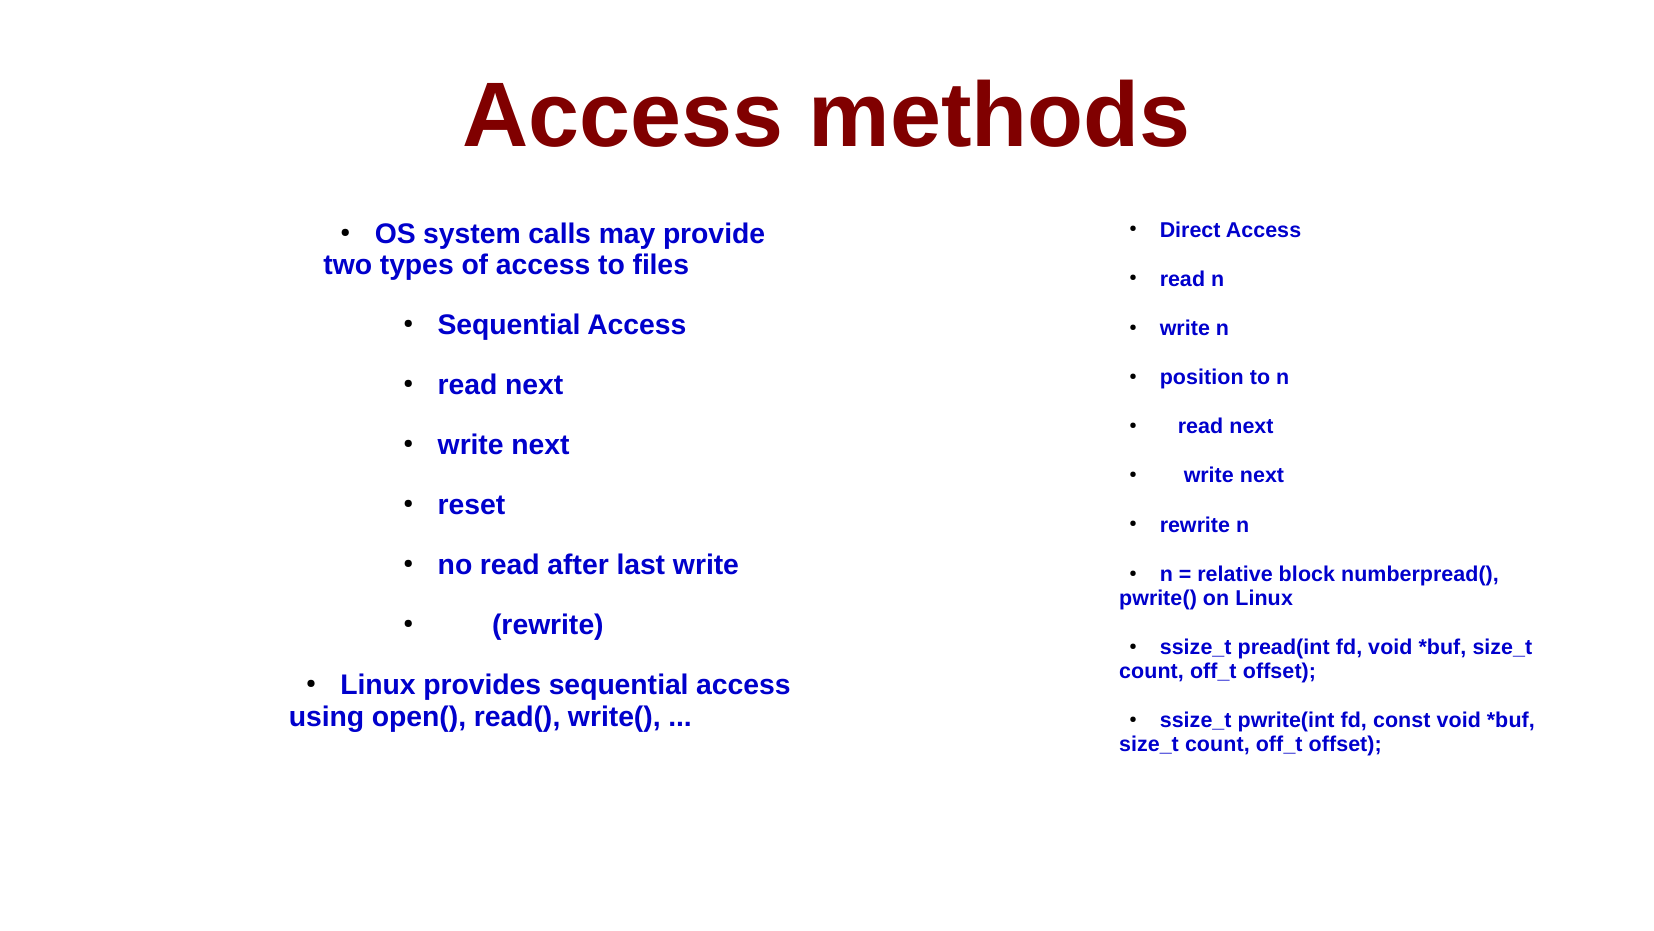

# Access methods
OS system calls may provide two types of access to files
Sequential Access
read next
write next
reset
no read after last write
 (rewrite)
Linux provides sequential access using open(), read(), write(), ...
Direct Access
read n
write n
position to n
 read next
 write next
rewrite n
n = relative block numberpread(), pwrite() on Linux
ssize_t pread(int fd, void *buf, size_t count, off_t offset);
ssize_t pwrite(int fd, const void *buf, size_t count, off_t offset);